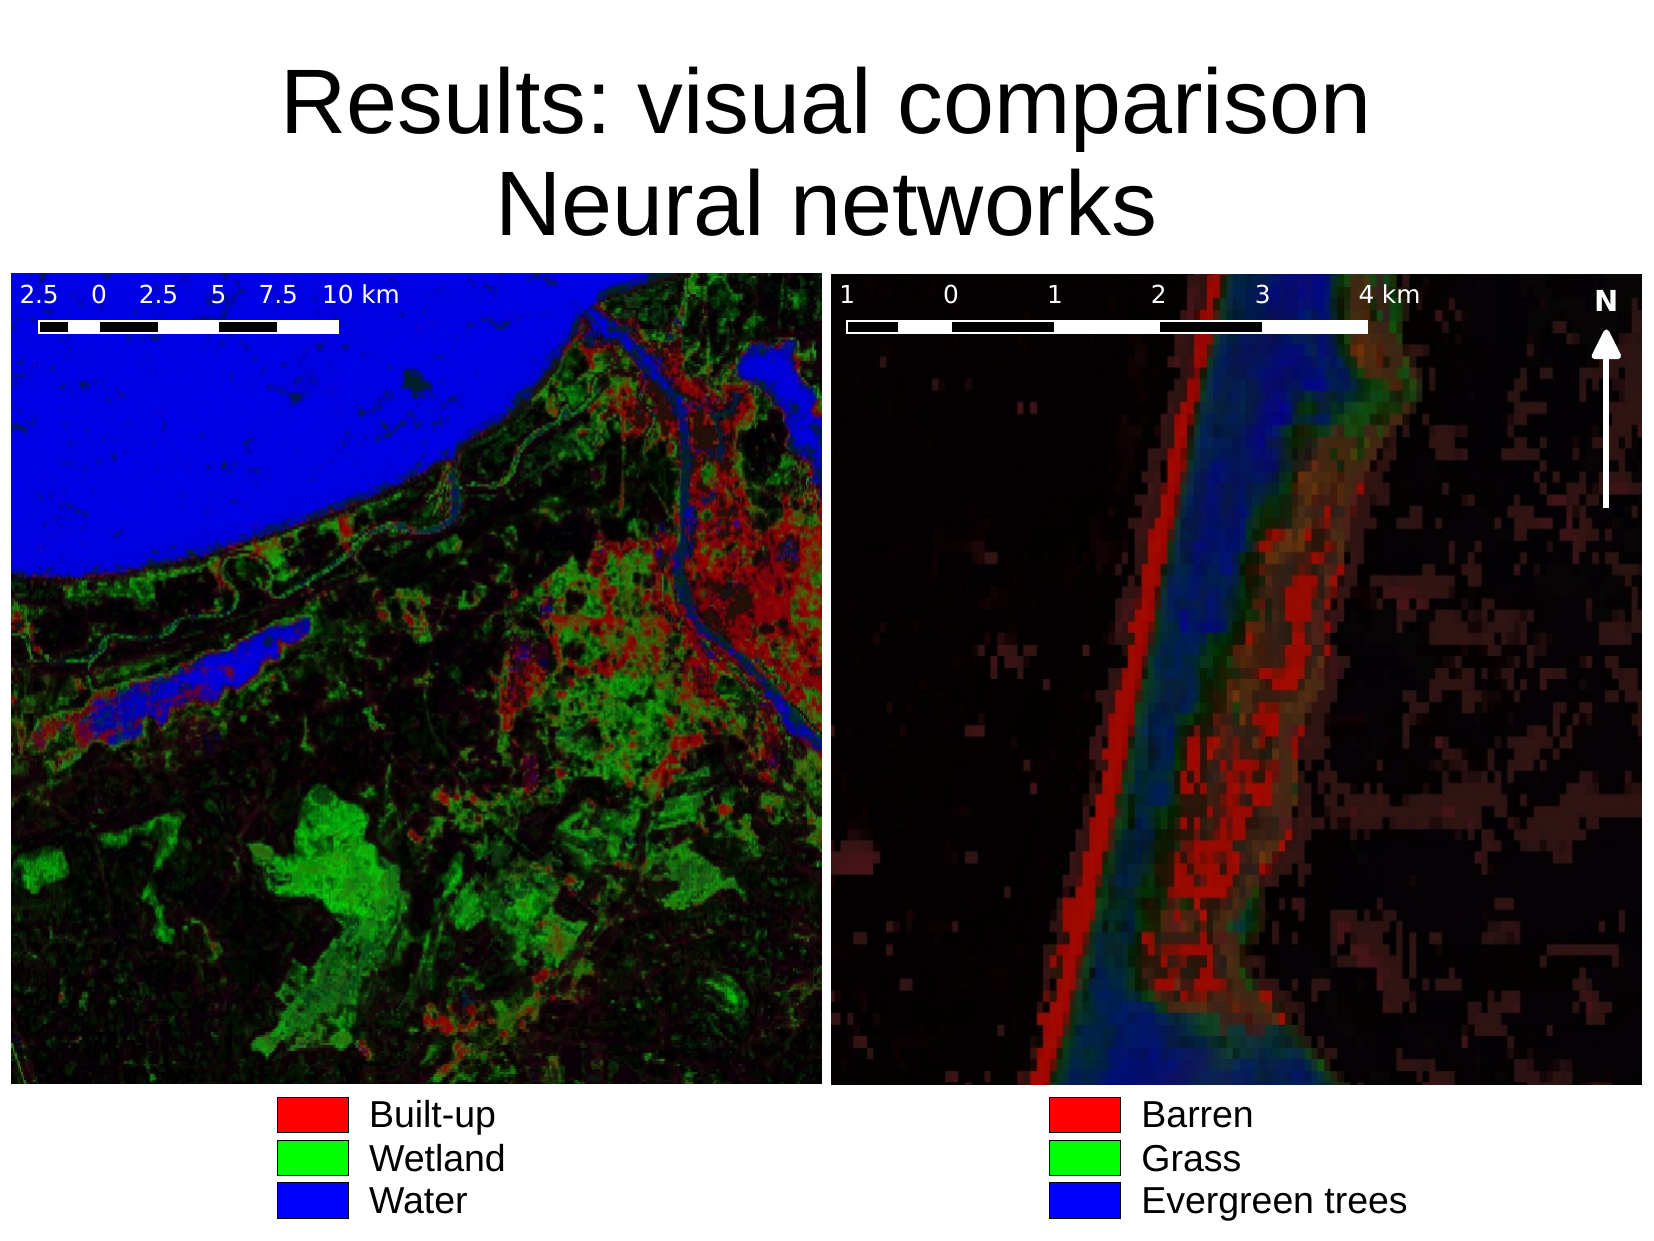

# Results: visual comparison Neural networks
2.5
0
2.5
5
7.5
10 km
1
0
1
2
3
4 km
N
Built-up
Wetland
Water
Barren
Grass
Evergreen trees